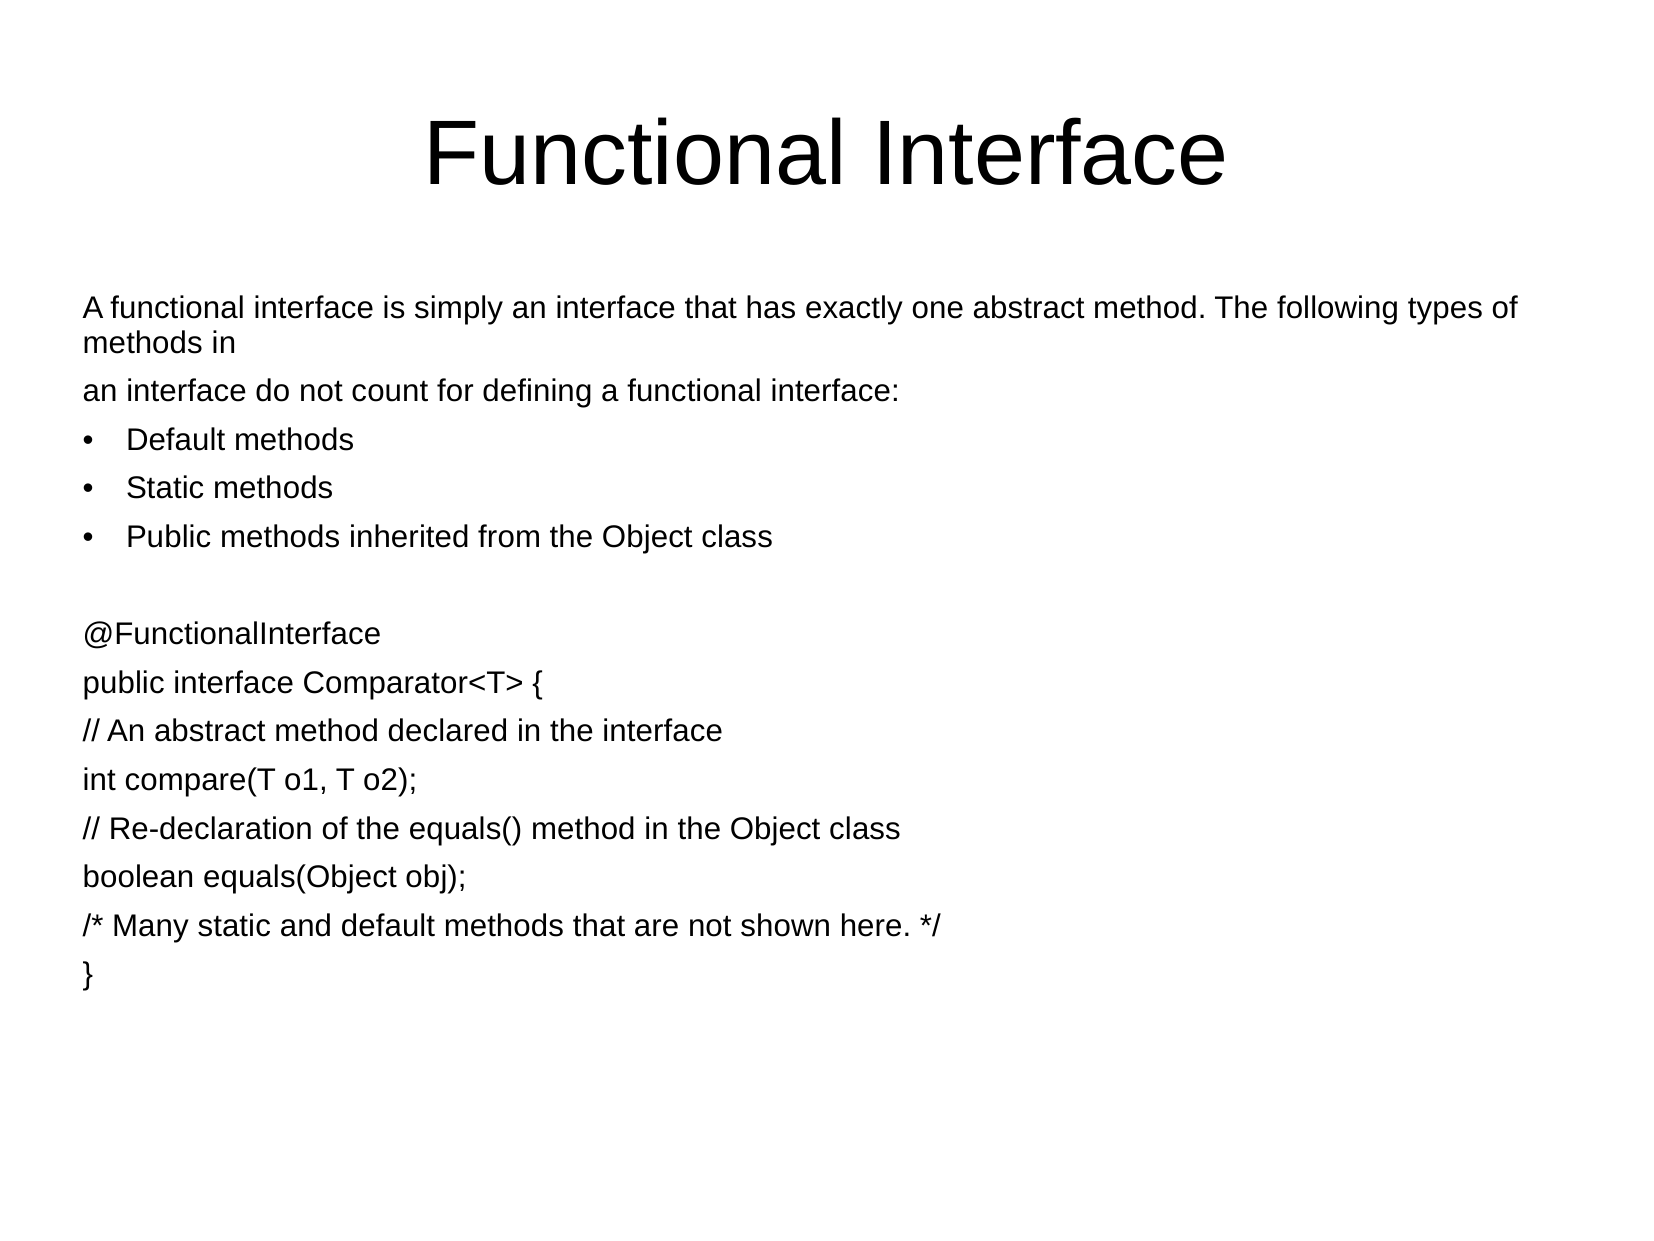

# Functional Interface
A functional interface is simply an interface that has exactly one abstract method. The following types of methods in
an interface do not count for defining a functional interface:
•	 Default methods
•	 Static methods
•	 Public methods inherited from the Object class
@FunctionalInterface
public interface Comparator<T> {
// An abstract method declared in the interface
int compare(T o1, T o2);
// Re-declaration of the equals() method in the Object class
boolean equals(Object obj);
/* Many static and default methods that are not shown here. */
}